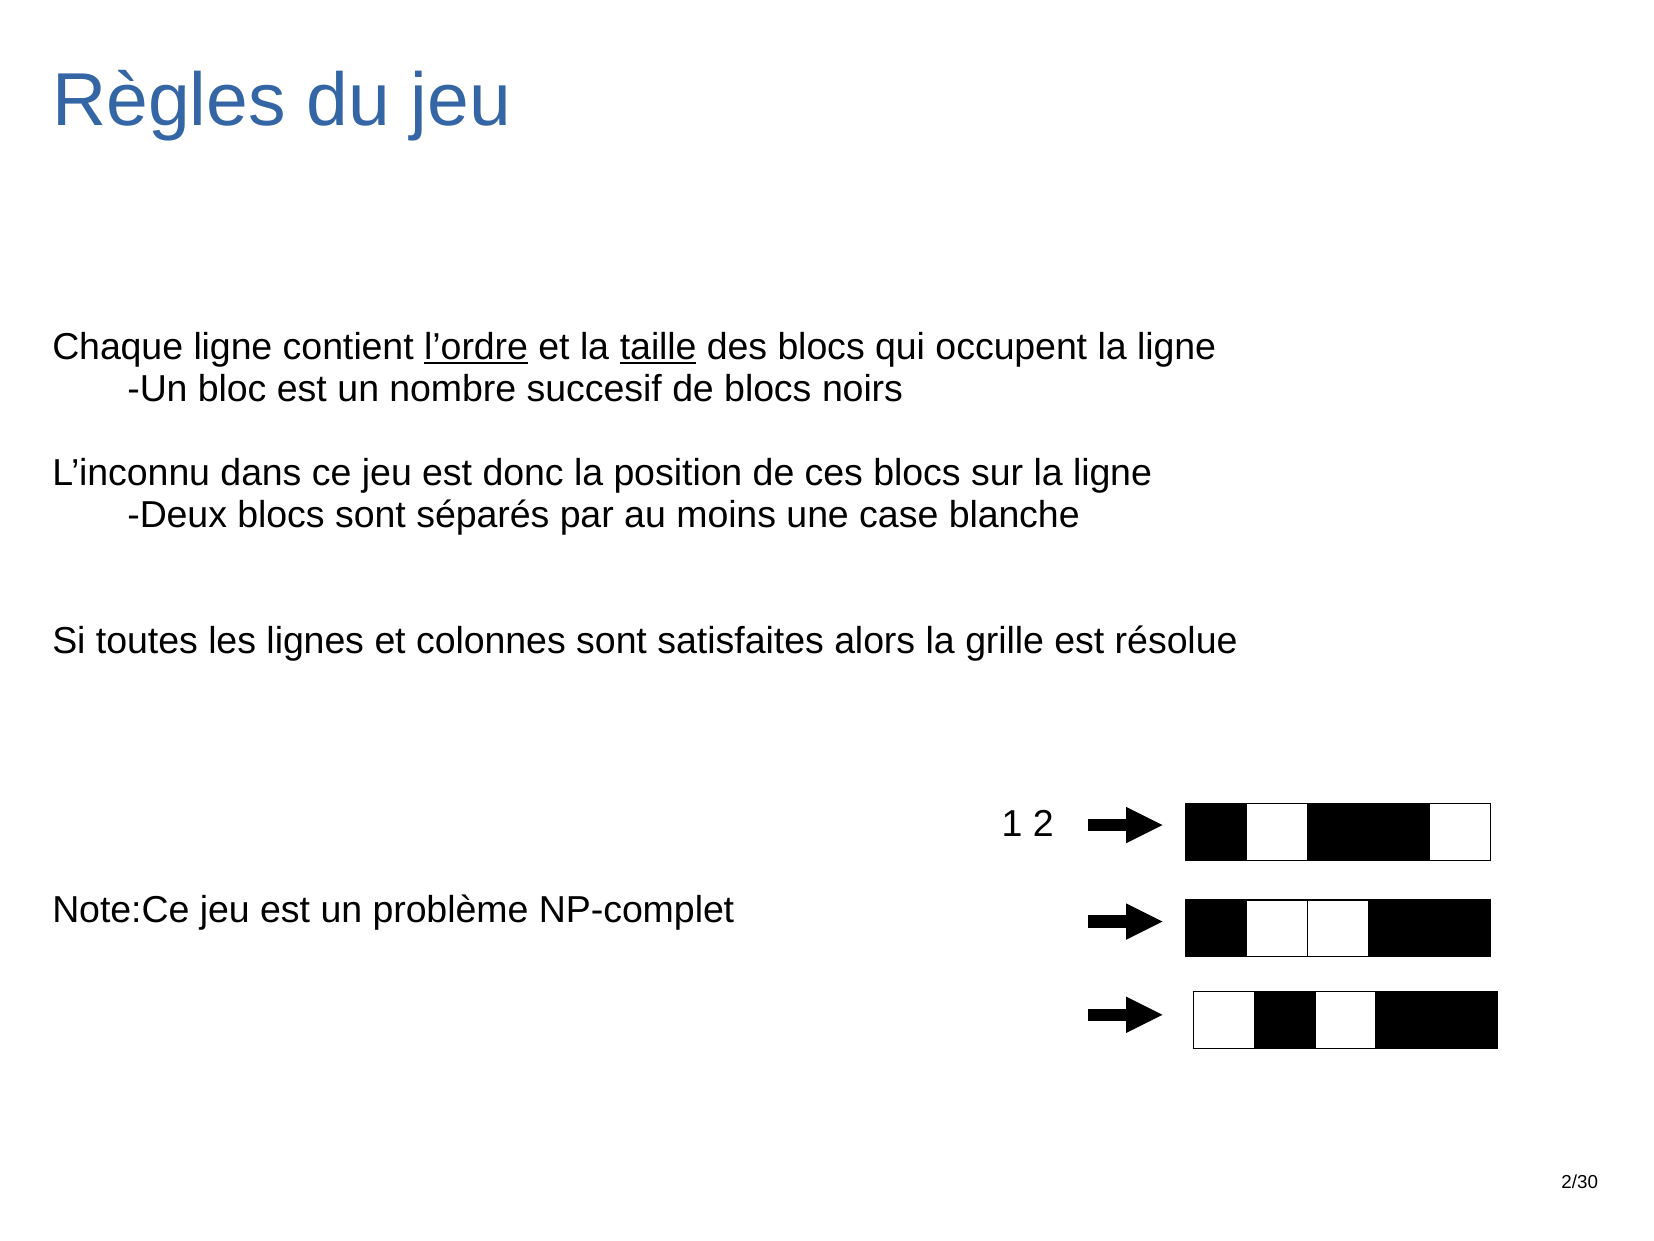

Règles du jeu
Chaque ligne contient l’ordre et la taille des blocs qui occupent la ligne
	-Un bloc est un nombre succesif de blocs noirs
L’inconnu dans ce jeu est donc la position de ces blocs sur la ligne
	-Deux blocs sont séparés par au moins une case blanche
Si toutes les lignes et colonnes sont satisfaites alors la grille est résolue
1 2
| | | | | |
| --- | --- | --- | --- | --- |
Note:Ce jeu est un problème NP-complet
| | | | | |
| --- | --- | --- | --- | --- |
| | | | | |
| --- | --- | --- | --- | --- |
2/30